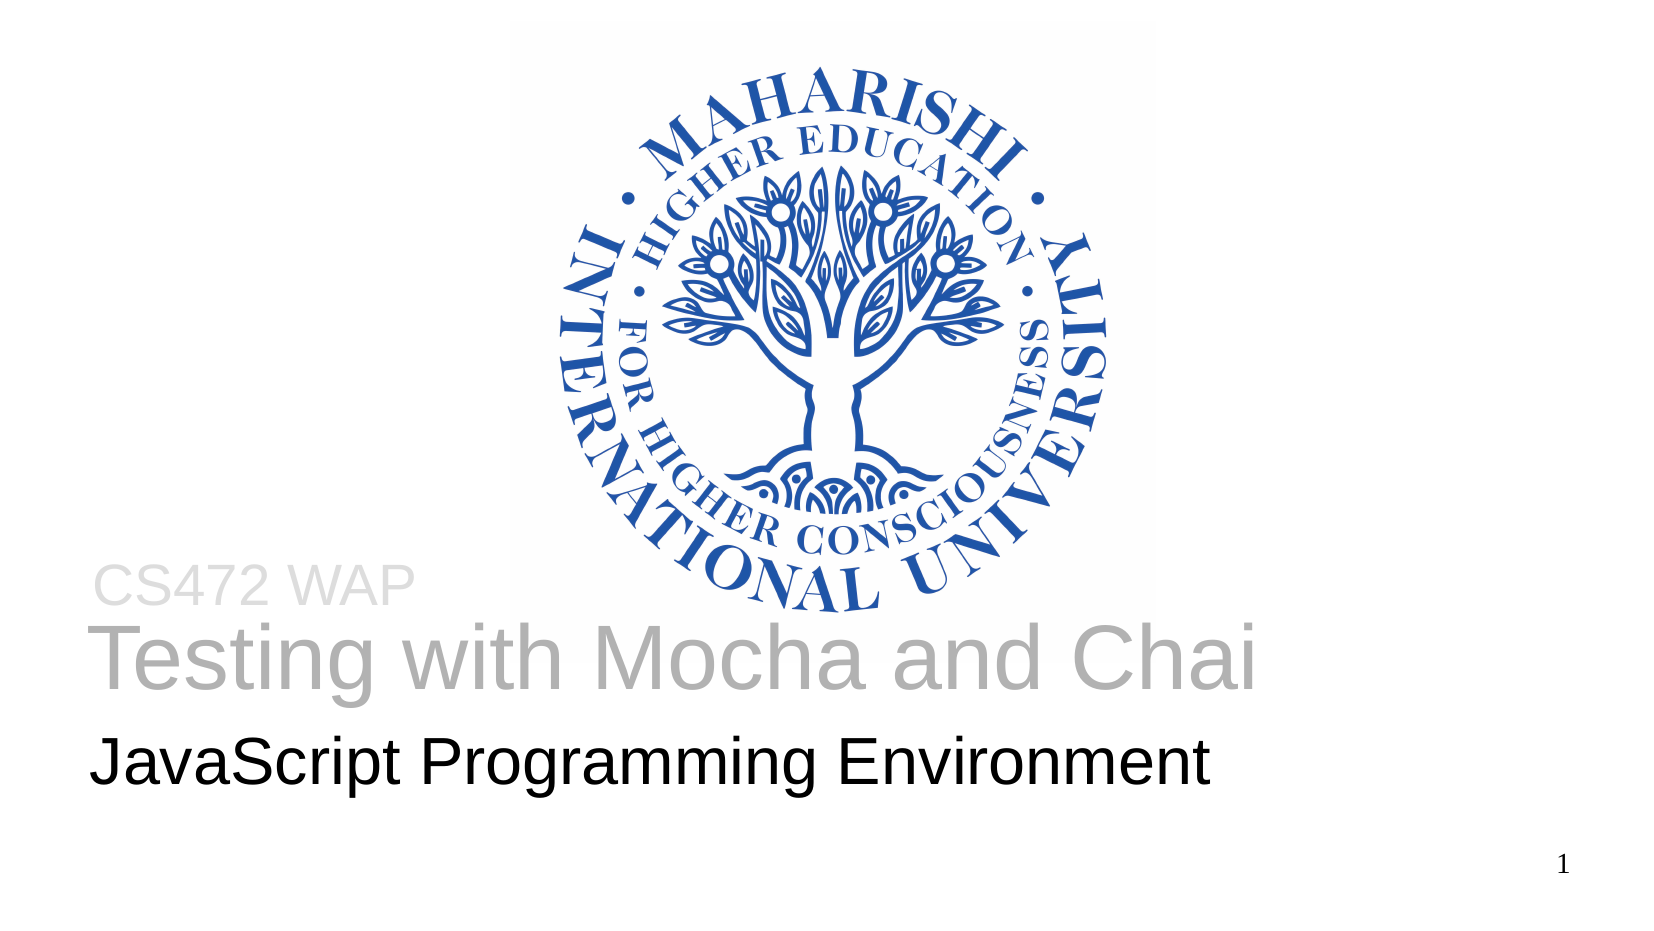

CS472 WAP
# Testing with Mocha and Chai
JavaScript Programming Environment
1